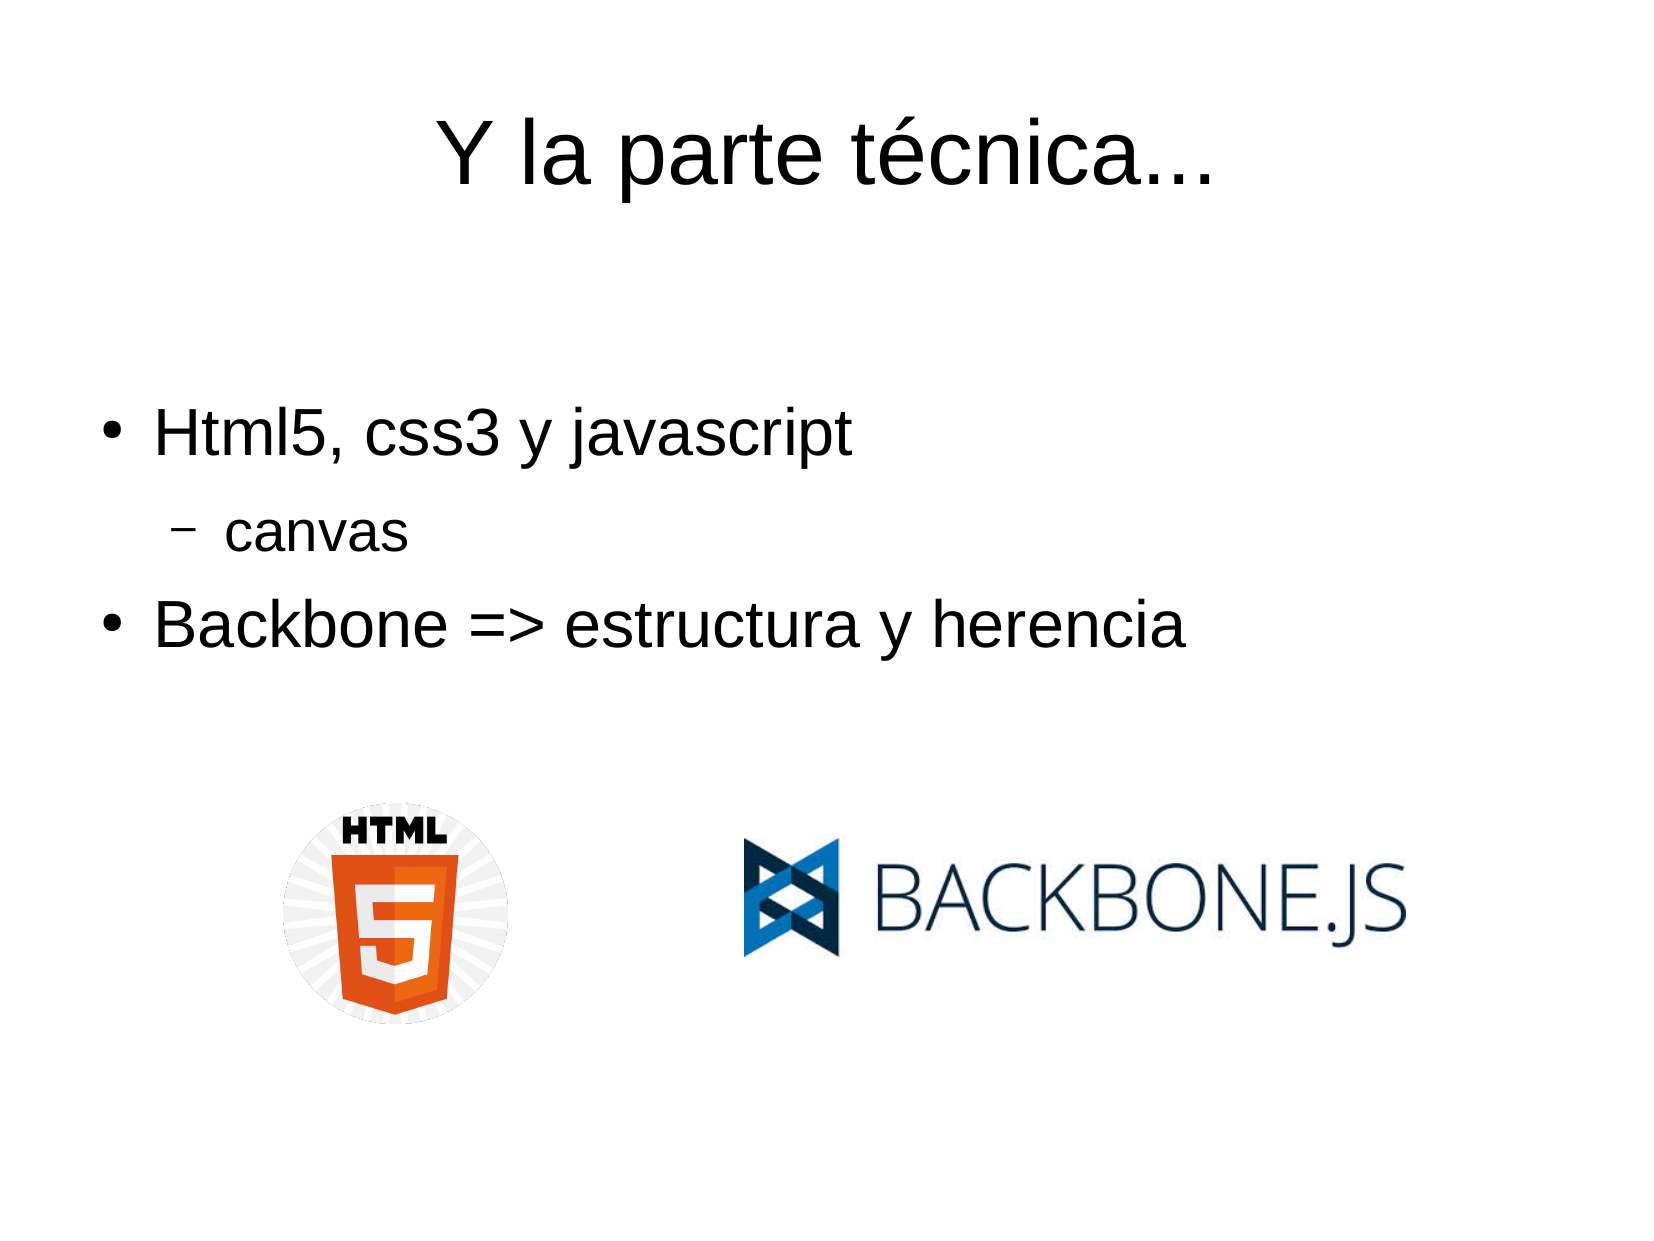

# Y la parte técnica...
Html5, css3 y javascript
canvas
Backbone => estructura y herencia